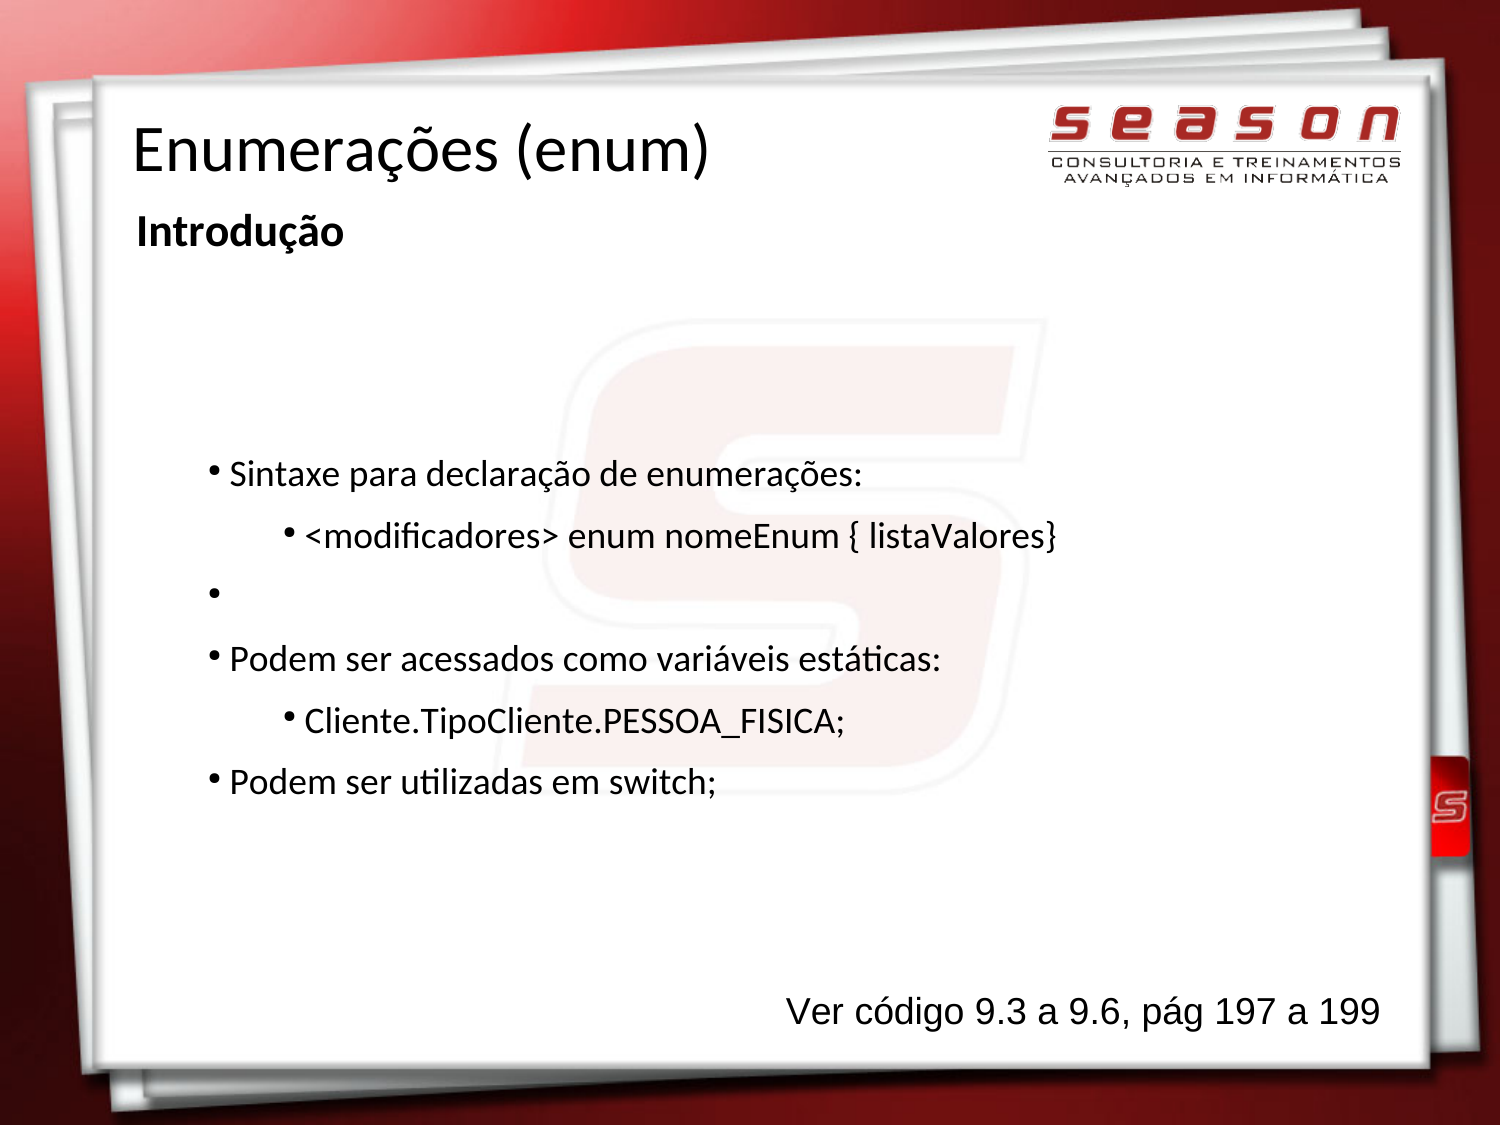

# Enumerações (enum)
Introdução
 Sintaxe para declaração de enumerações:
 <modificadores> enum nomeEnum { listaValores}
 Podem ser acessados como variáveis estáticas:
 Cliente.TipoCliente.PESSOA_FISICA;
 Podem ser utilizadas em switch;
Ver código 9.3 a 9.6, pág 197 a 199